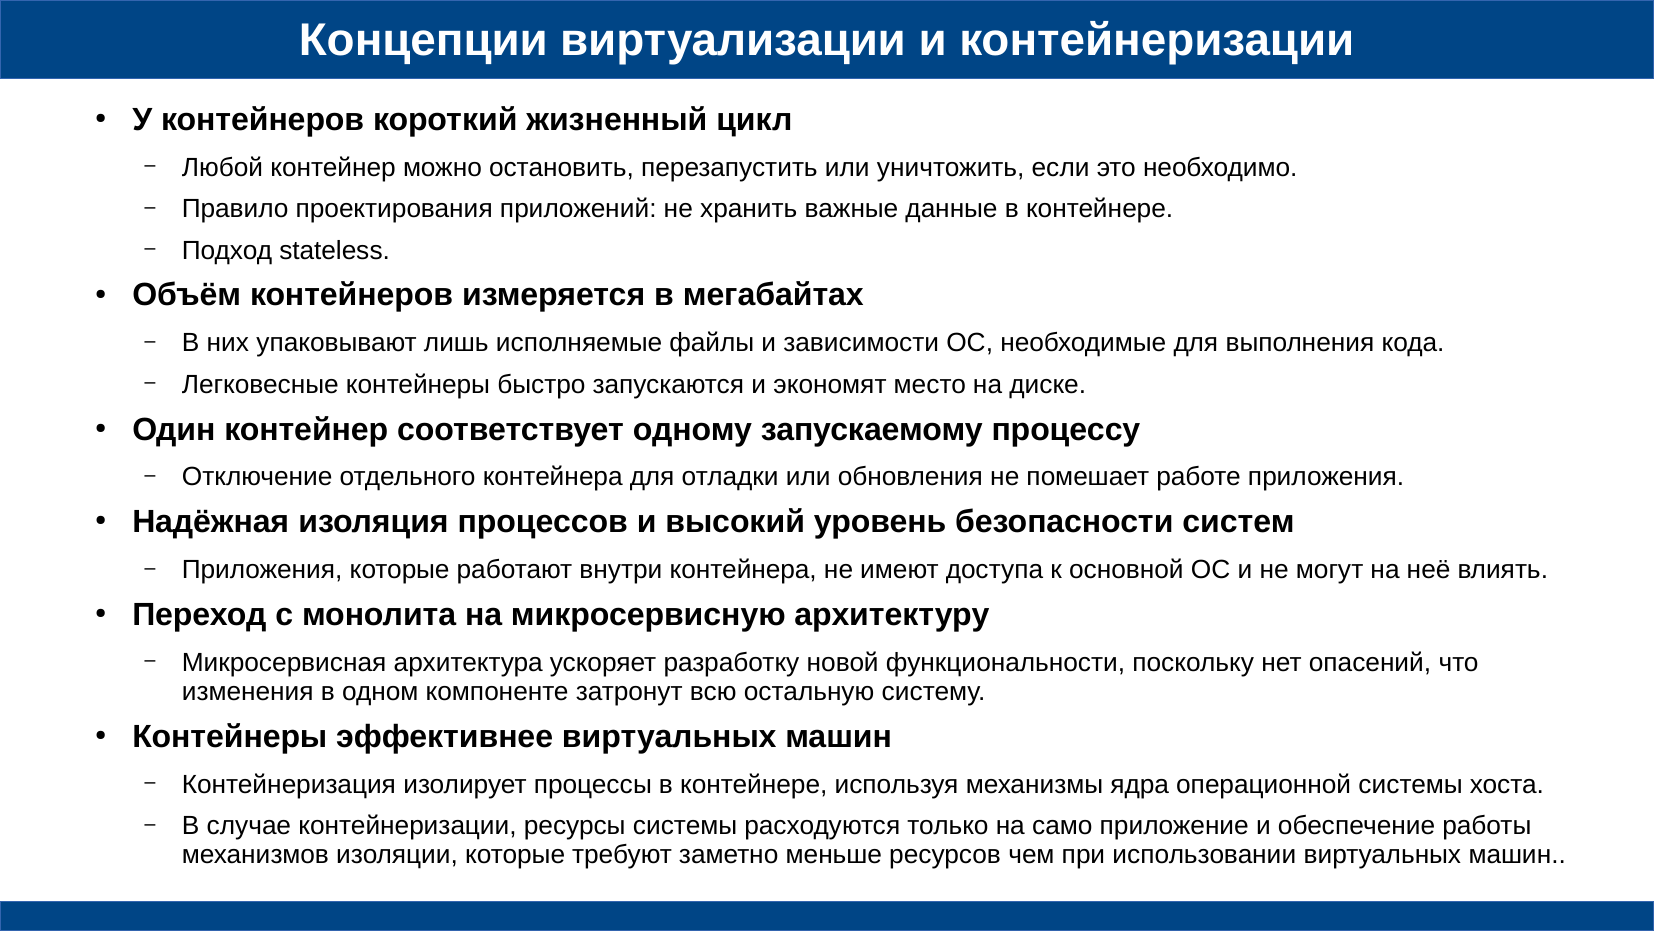

# Концепции виртуализации и контейнеризации
У контейнеров короткий жизненный цикл
Любой контейнер можно остановить, перезапустить или уничтожить, если это необходимо.
Правило проектирования приложений: не хранить важные данные в контейнере.
Подход stateless.
Объём контейнеров измеряется в мегабайтах
В них упаковывают лишь исполняемые файлы и зависимости ОС, необходимые для выполнения кода.
Легковесные контейнеры быстро запускаются и экономят место на диске.
Один контейнер соответствует одному запускаемому процессу
Отключение отдельного контейнера для отладки или обновления не помешает работе приложения.
Надёжная изоляция процессов и высокий уровень безопасности систем
Приложения, которые работают внутри контейнера, не имеют доступа к основной ОС и не могут на неё влиять.
Переход с монолита на микросервисную архитектуру
Микросервисная архитектура ускоряет разработку новой функциональности, поскольку нет опасений, что изменения в одном компоненте затронут всю остальную систему.
Контейнеры эффективнее виртуальных машин
Контейнеризация изолирует процессы в контейнере, используя механизмы ядра операционной системы хоста.
В случае контейнеризации, ресурсы системы расходуются только на само приложение и обеспечение работы механизмов изоляции, которые требуют заметно меньше ресурсов чем при использовании виртуальных машин..